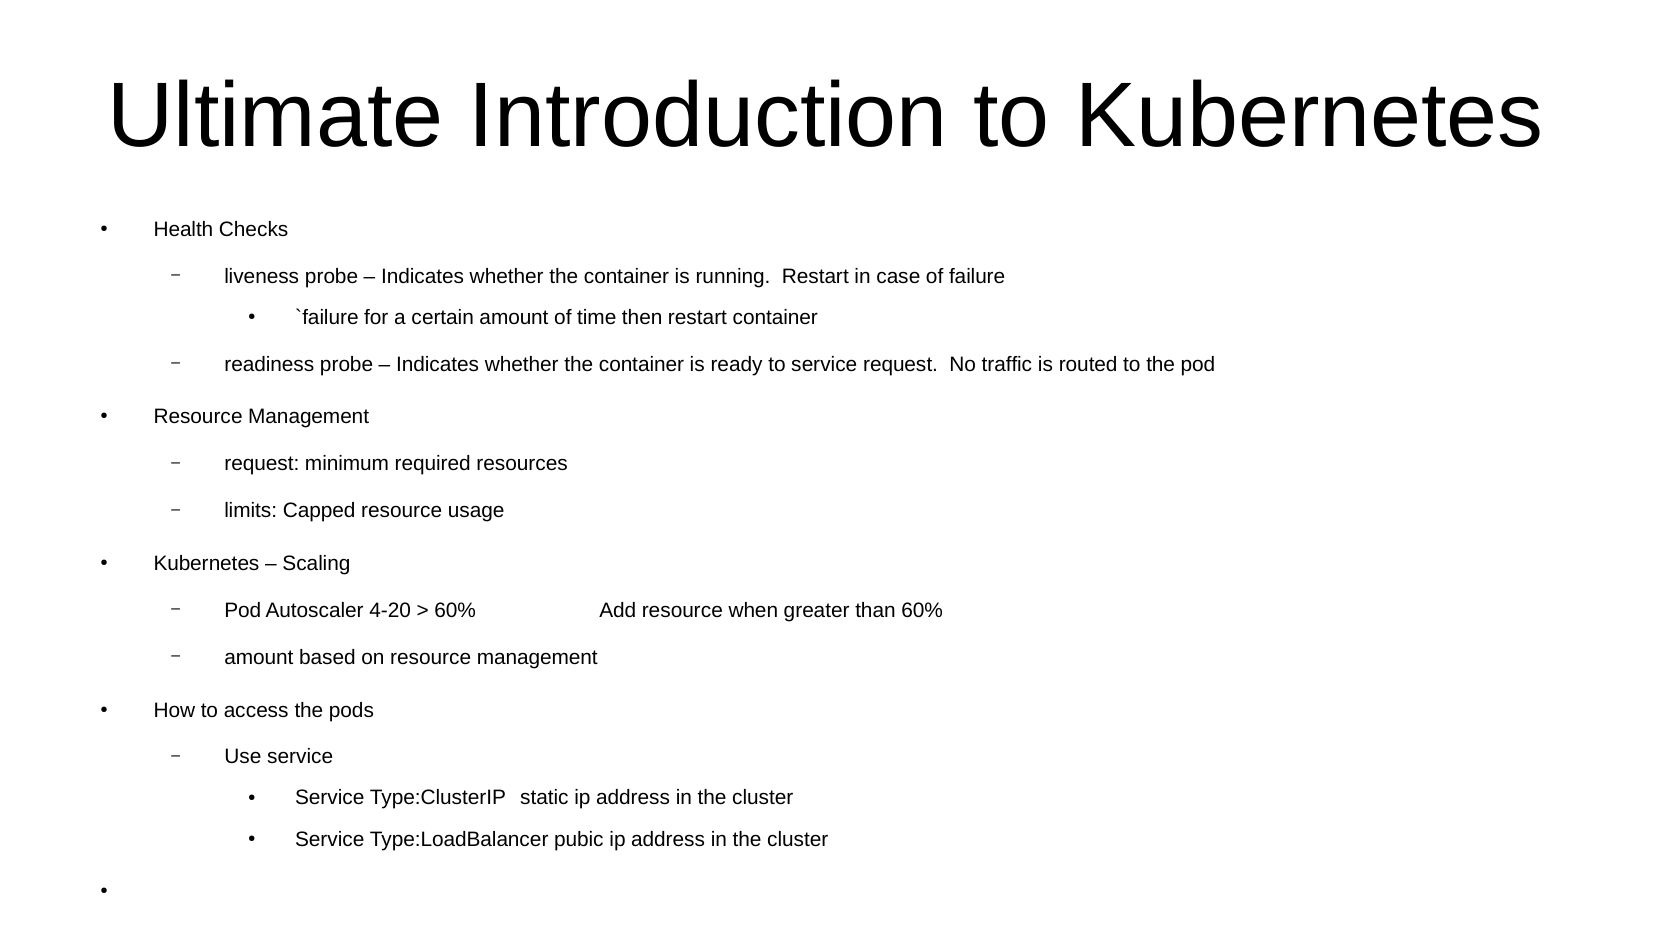

# Ultimate Introduction to Kubernetes
Health Checks
liveness probe – Indicates whether the container is running. Restart in case of failure
`failure for a certain amount of time then restart container
readiness probe – Indicates whether the container is ready to service request. No traffic is routed to the pod
Resource Management
request: minimum required resources
limits: Capped resource usage
Kubernetes – Scaling
Pod Autoscaler 4-20 > 60%		Add resource when greater than 60%
amount based on resource management
How to access the pods
Use service
Service Type:ClusterIP	static ip address in the cluster
Service Type:LoadBalancer pubic ip address in the cluster